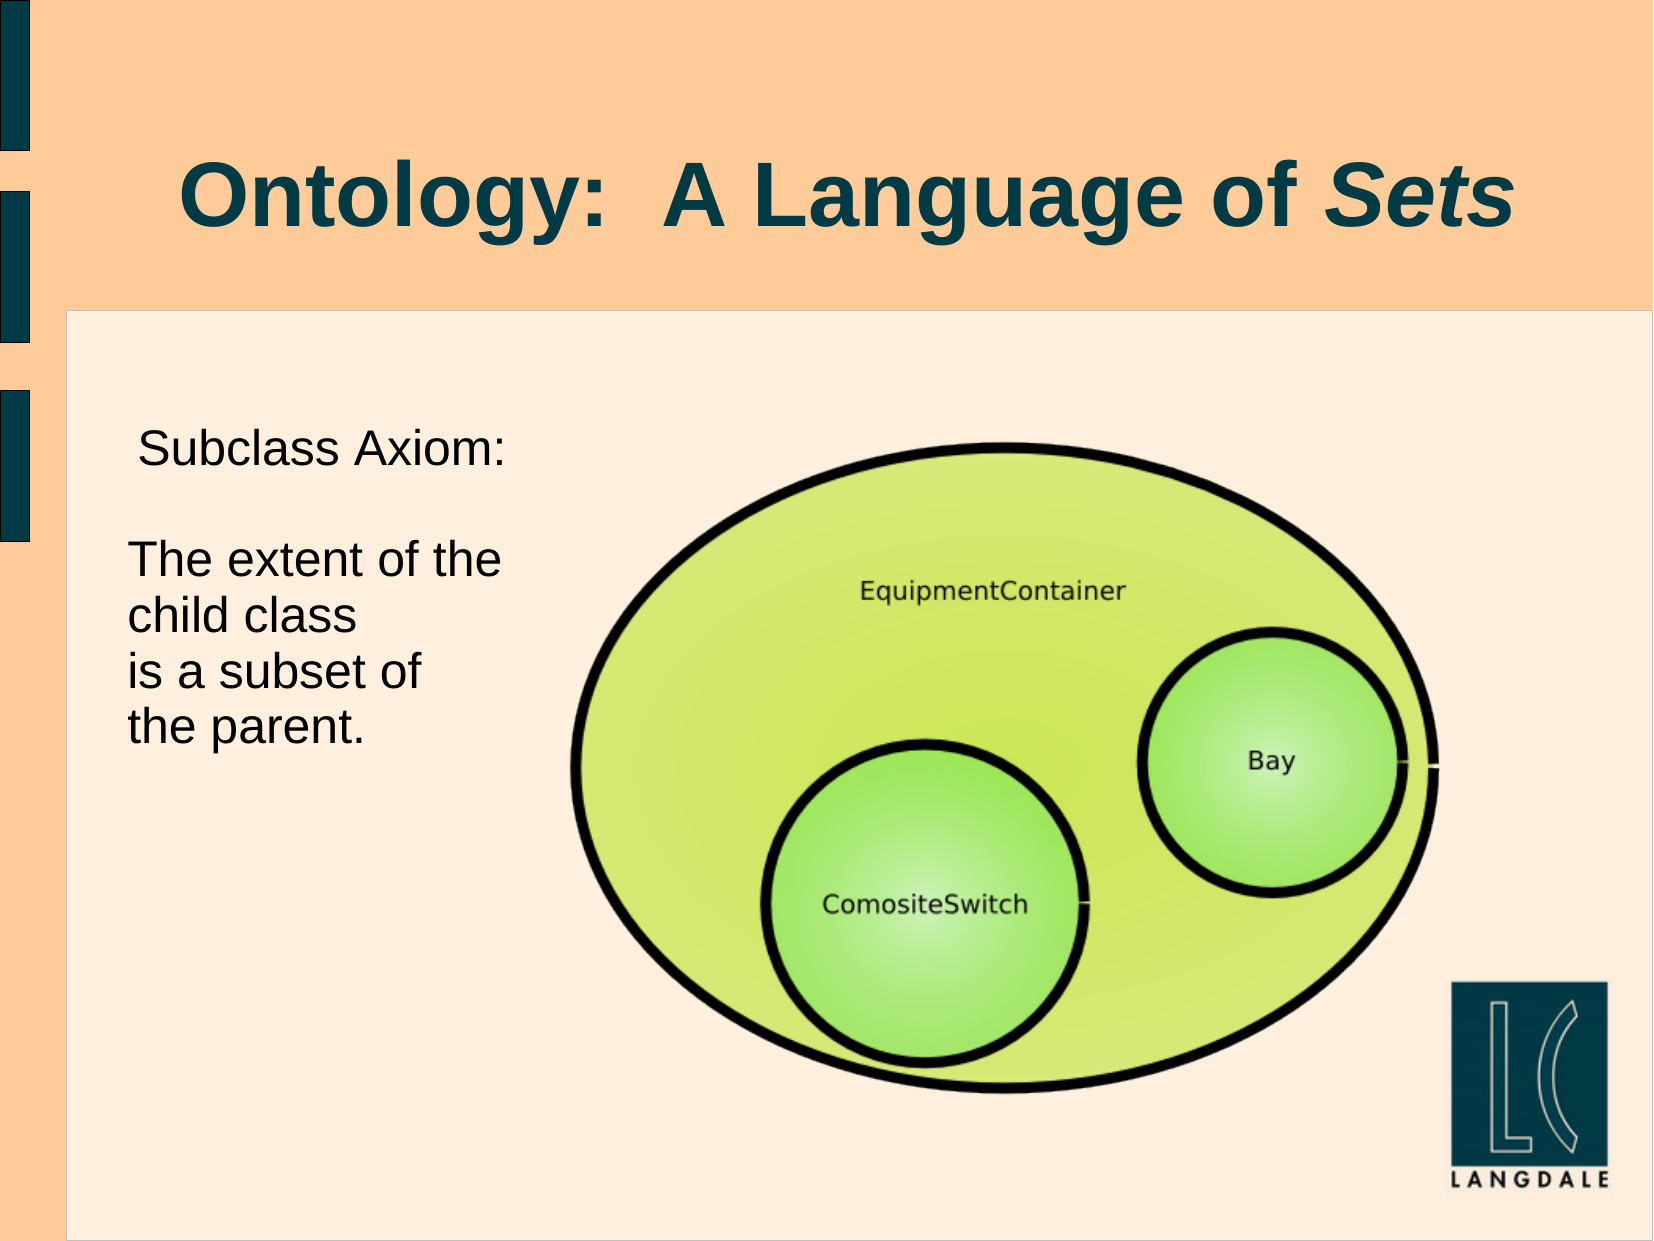

# Ontology: A Language of Sets
Subclass Axiom:
The extent of the
child class
is a subset of
the parent.